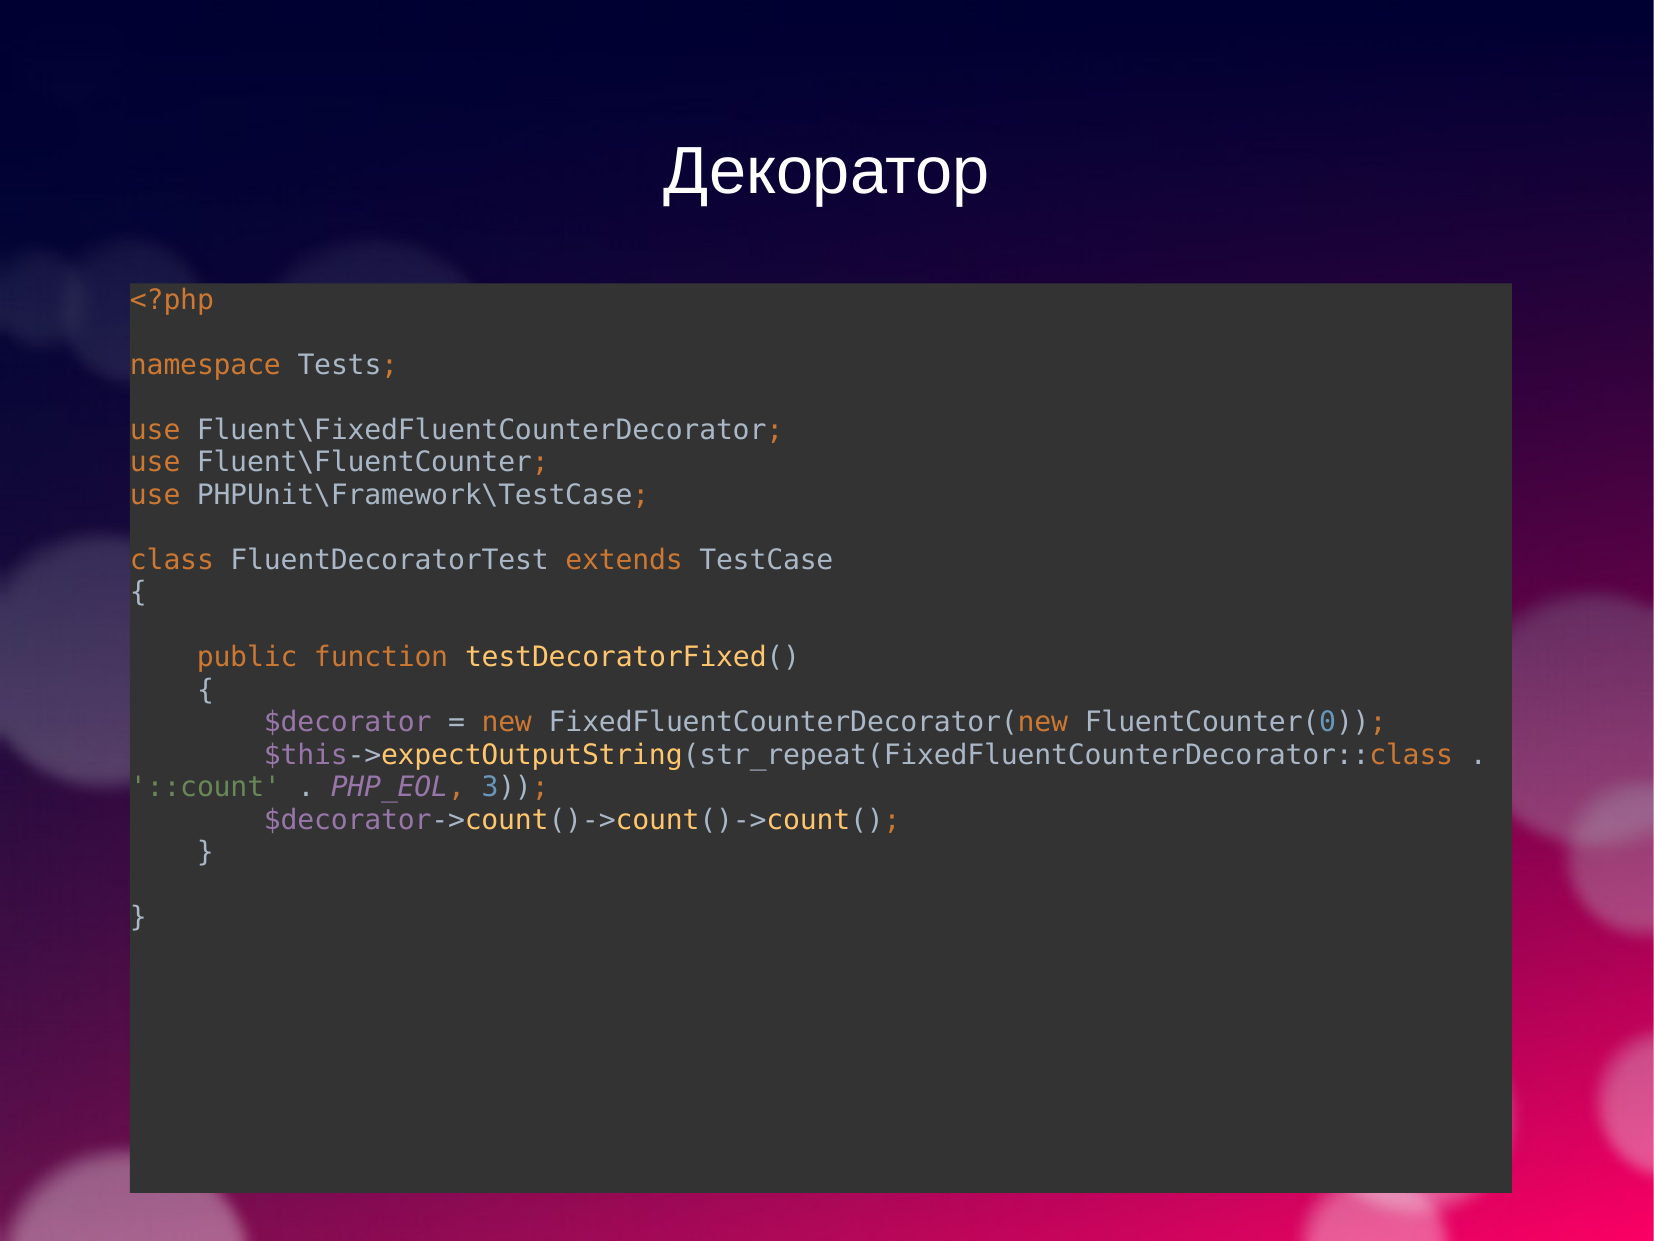

# Декоратор
<?php
namespace Tests;
use Fluent\FixedFluentCounterDecorator;
use Fluent\FluentCounter;
use PHPUnit\Framework\TestCase;
class FluentDecoratorTest extends TestCase
{
 public function testDecoratorFixed()
 {
 $decorator = new FixedFluentCounterDecorator(new FluentCounter(0));
 $this->expectOutputString(str_repeat(FixedFluentCounterDecorator::class . '::count' . PHP_EOL, 3));
 $decorator->count()->count()->count();
 }
}